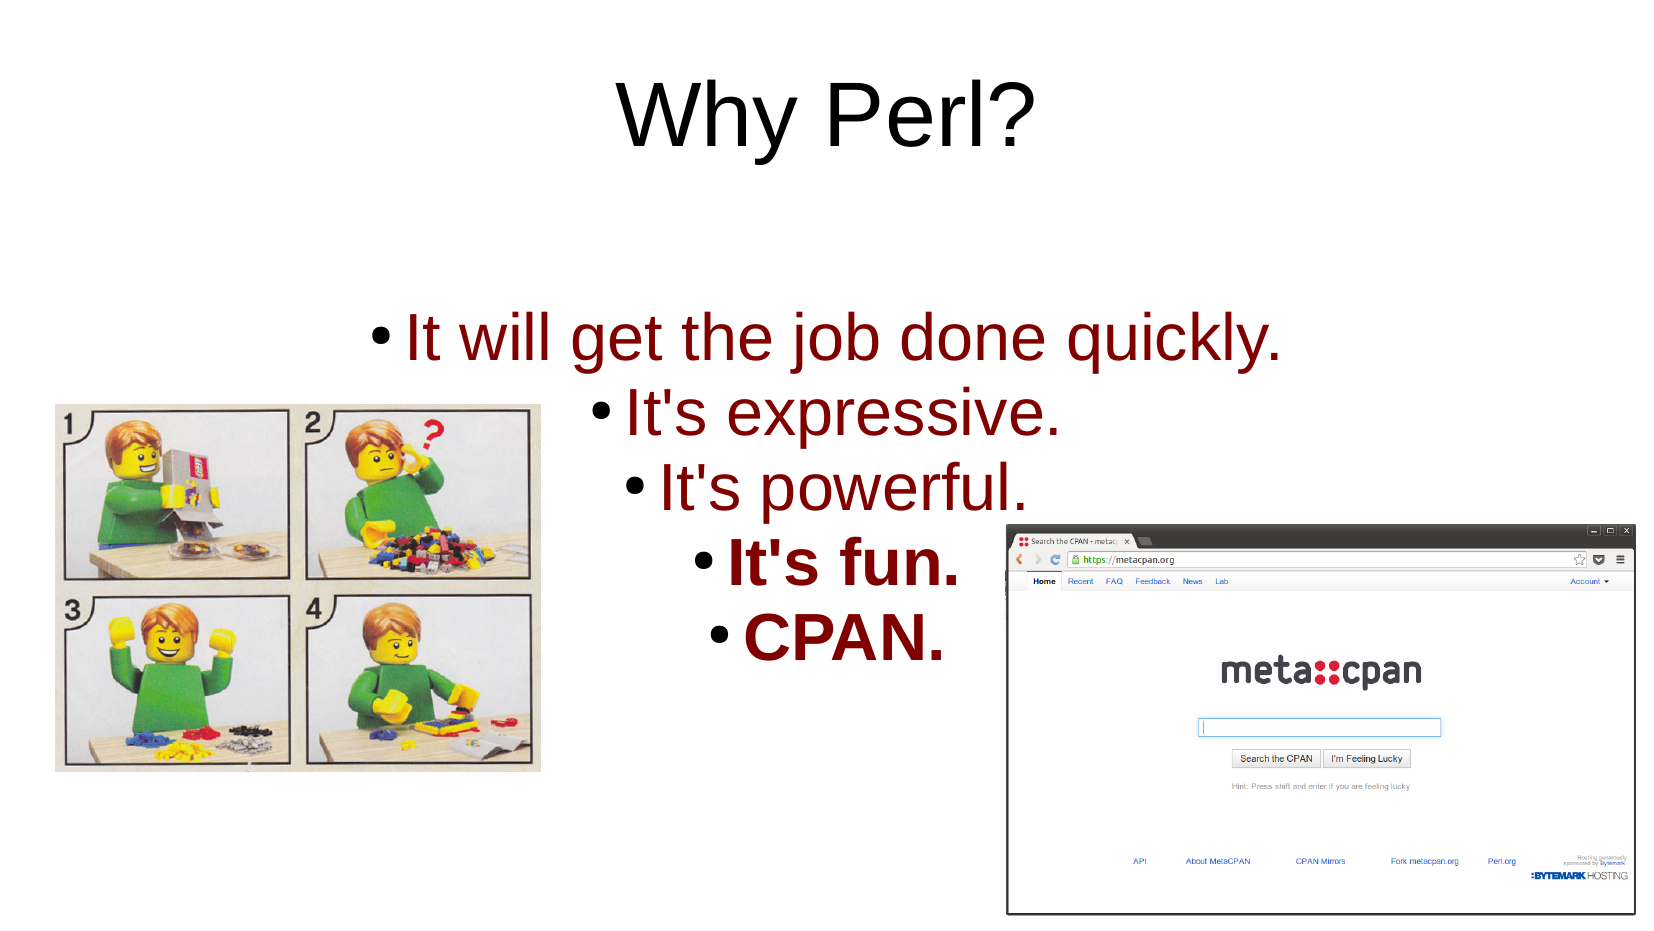

# Why Perl?
It will get the job done quickly.
It's expressive.
It's powerful.
It's fun.
CPAN.